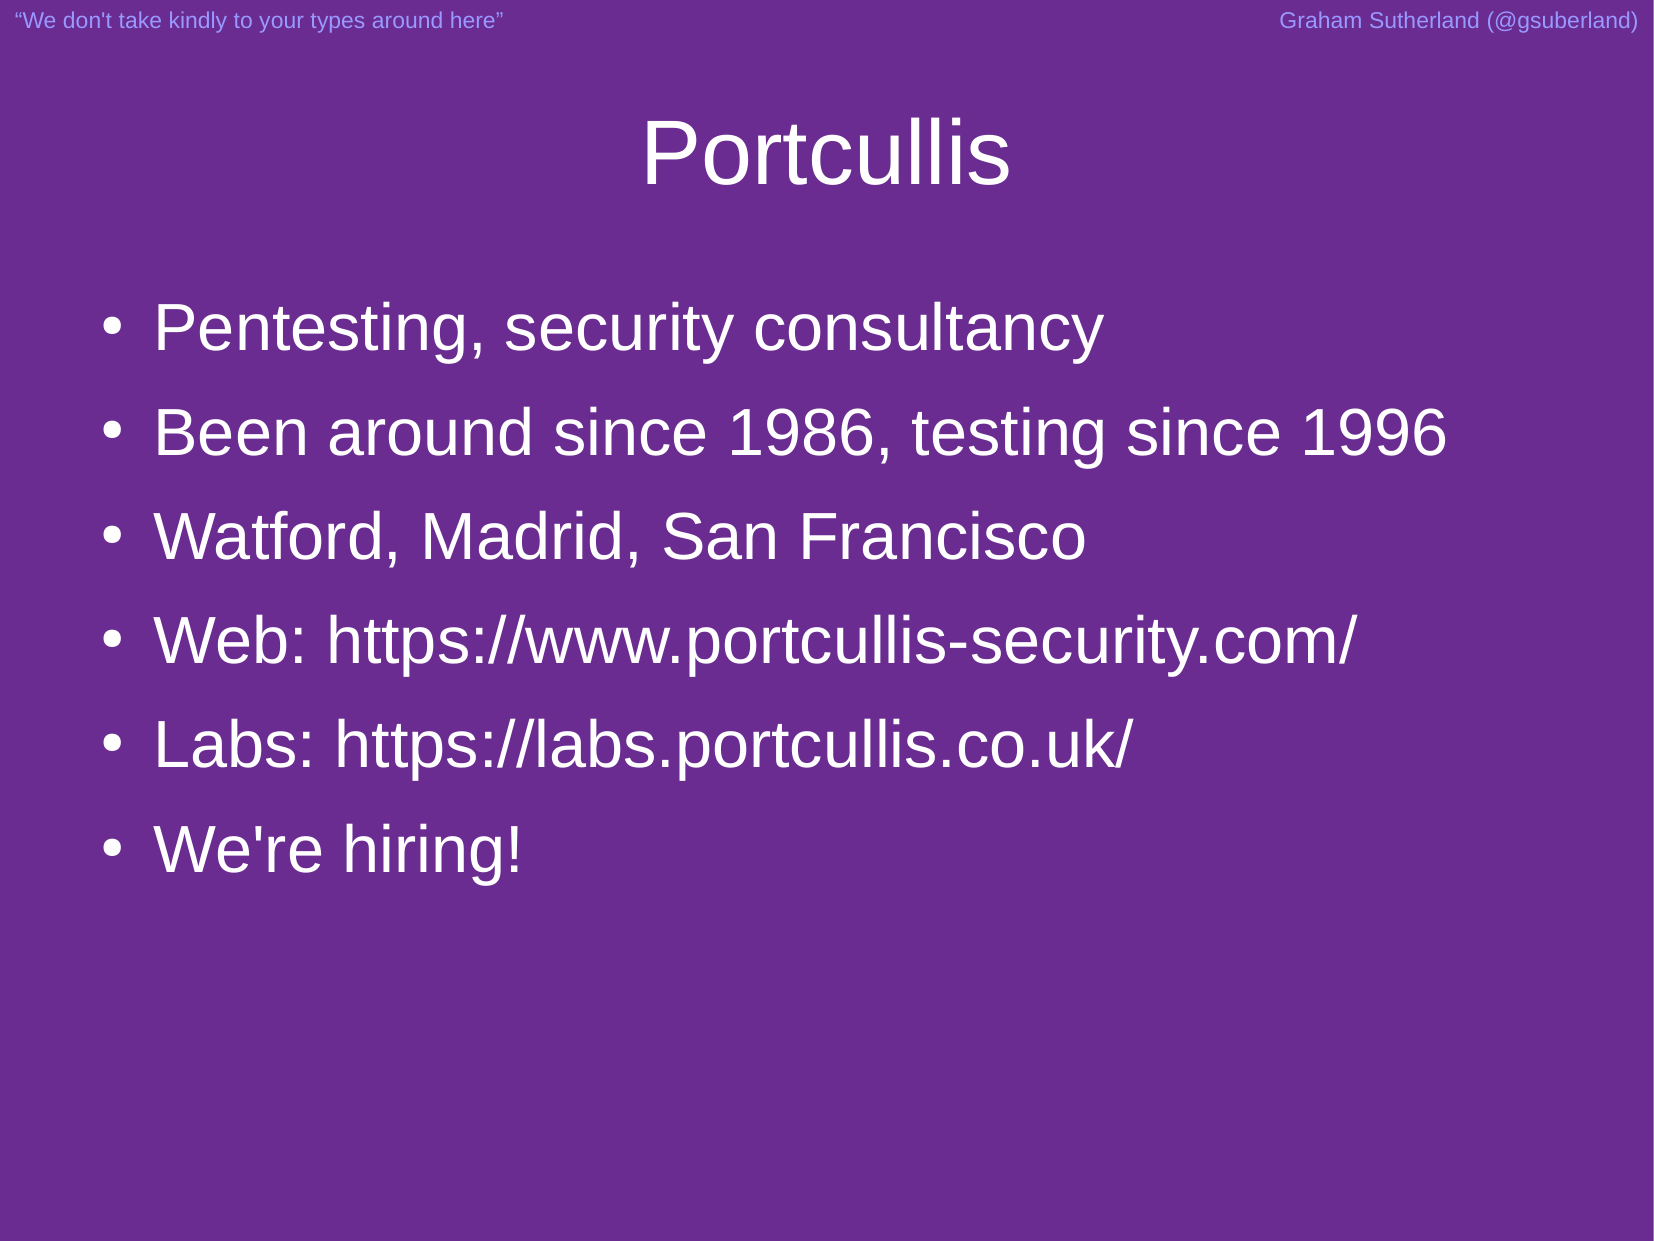

# Portcullis
Pentesting, security consultancy
Been around since 1986, testing since 1996
Watford, Madrid, San Francisco
Web: https://www.portcullis-security.com/
Labs: https://labs.portcullis.co.uk/
We're hiring!